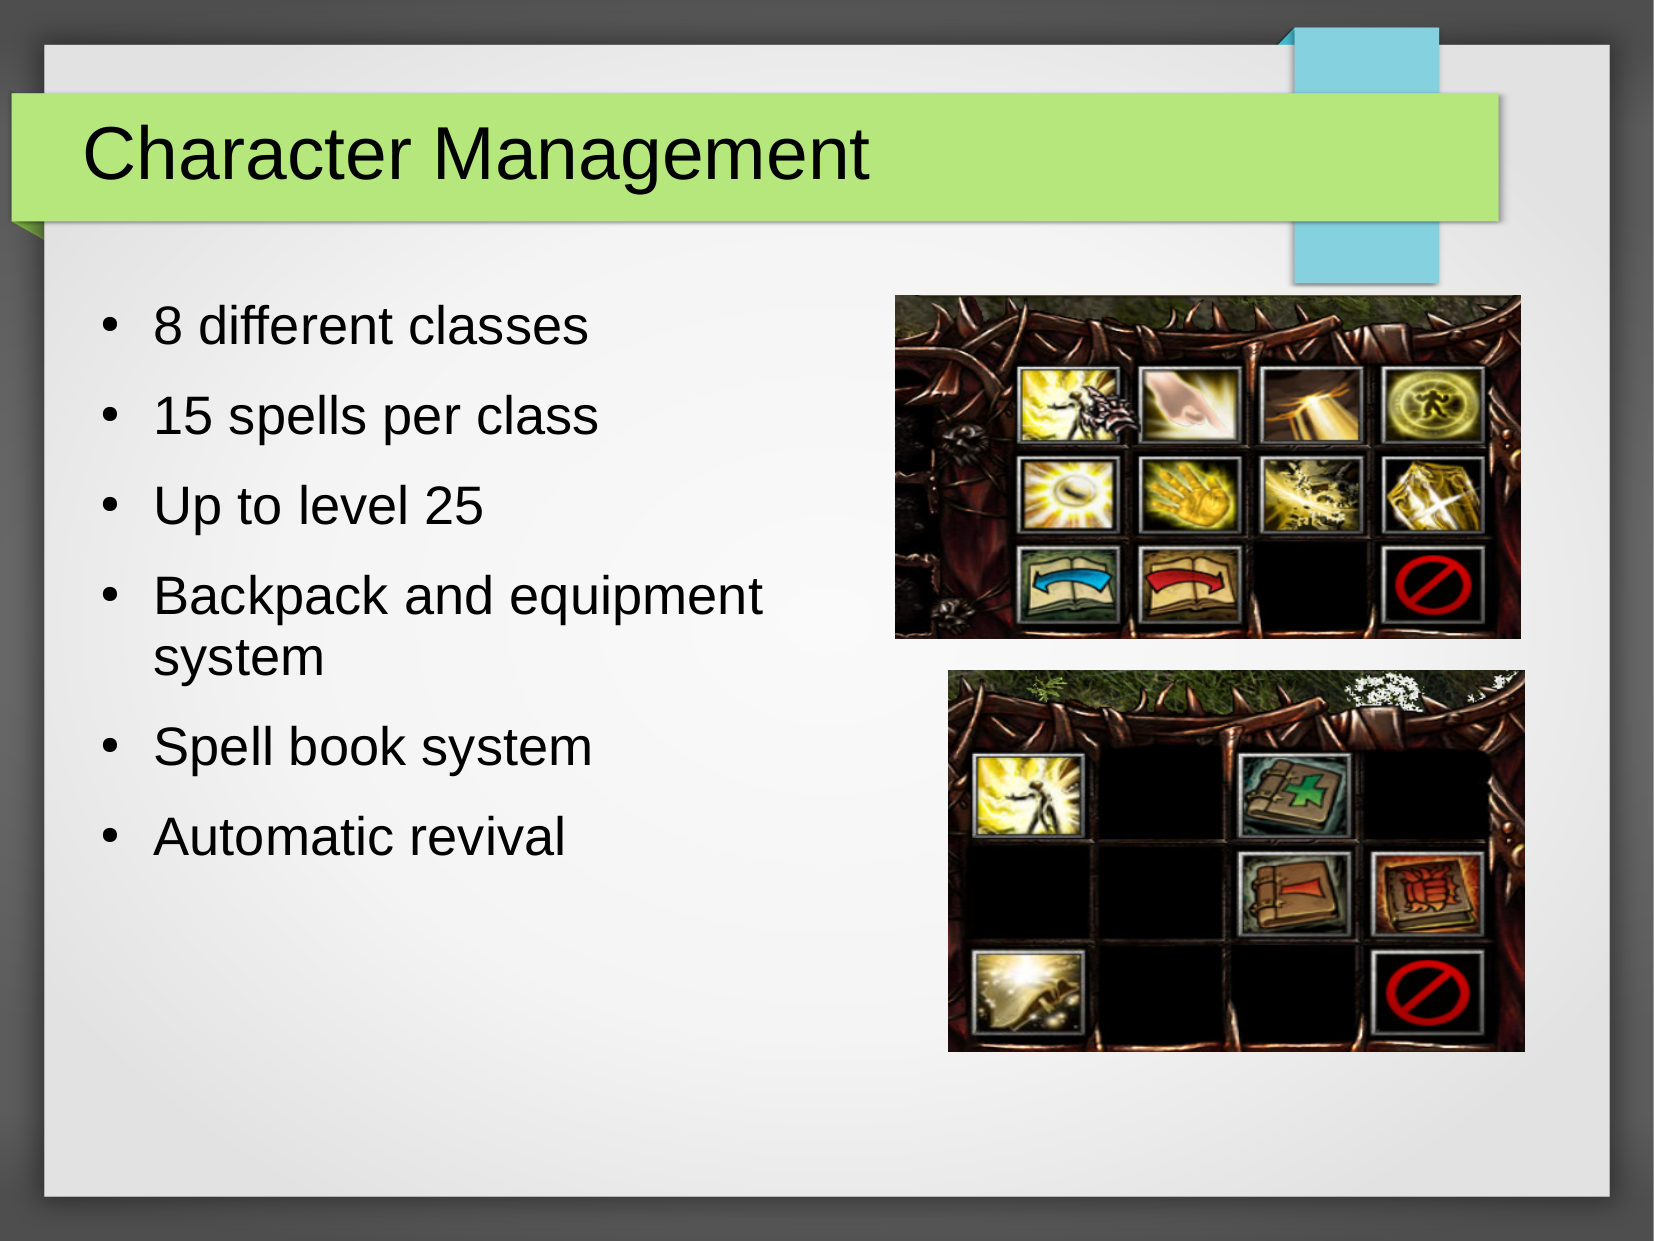

# Character Management
8 different classes
15 spells per class
Up to level 25
Backpack and equipment system
Spell book system
Automatic revival